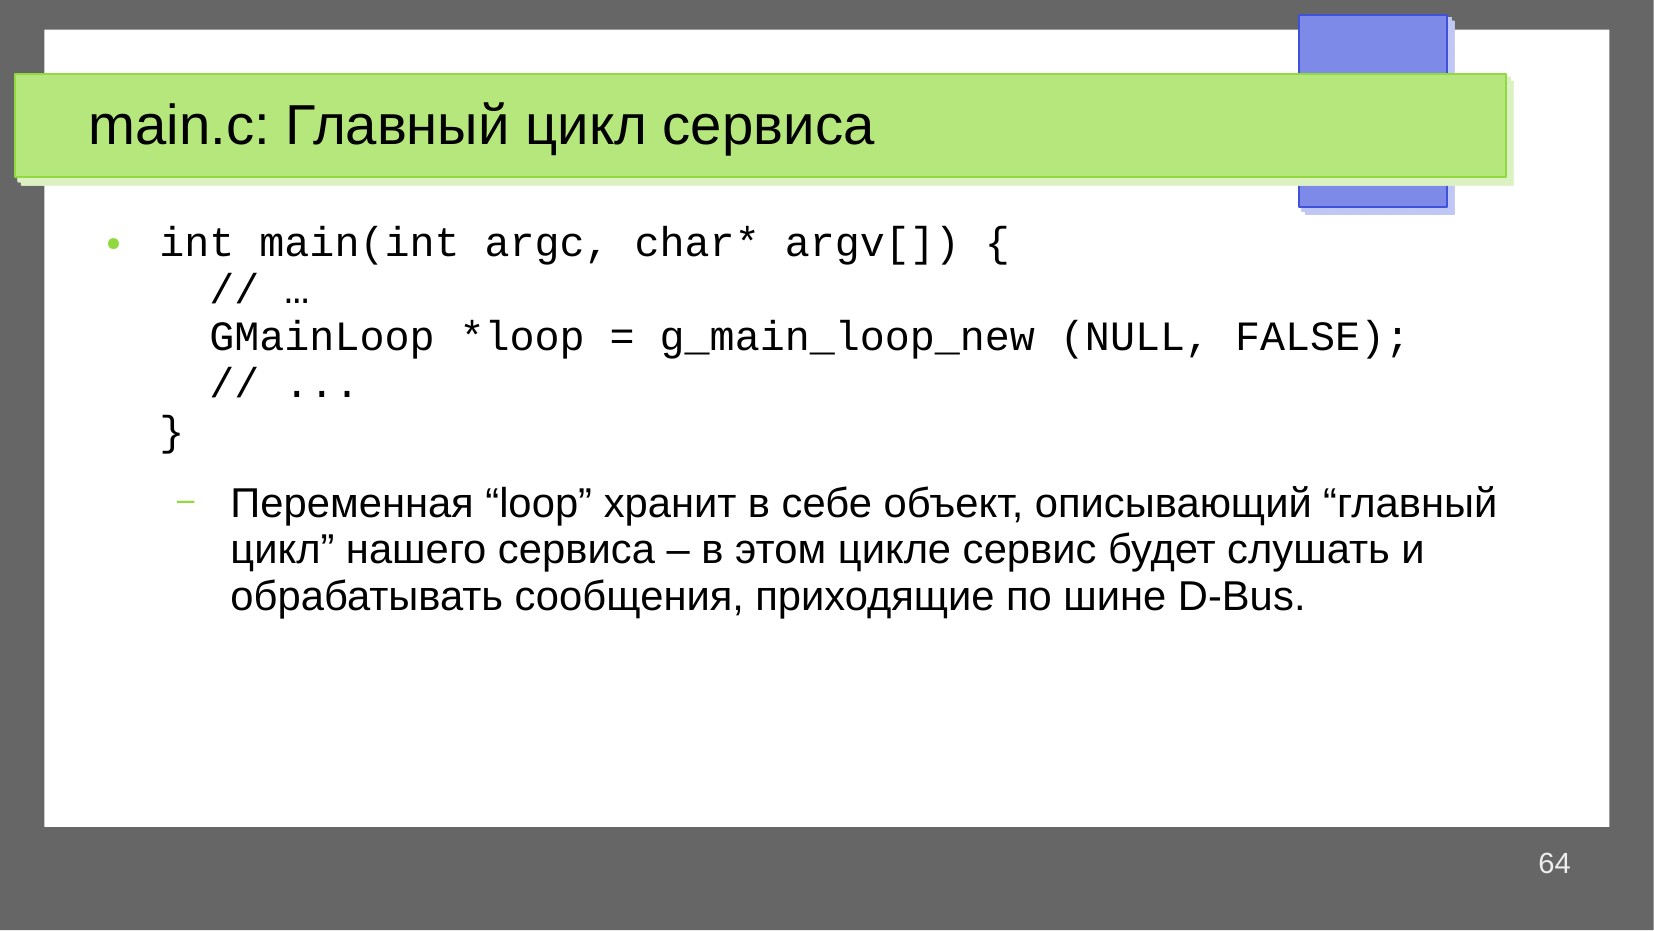

# main.c: Главный цикл сервиса
int main(int argc, char* argv[]) {
 // …
 GMainLoop *loop = g_main_loop_new (NULL, FALSE);
 // ...
}
Переменная “loop” хранит в себе объект, описывающий “главный цикл” нашего сервиса – в этом цикле сервис будет слушать и обрабатывать сообщения, приходящие по шине D-Bus.
64